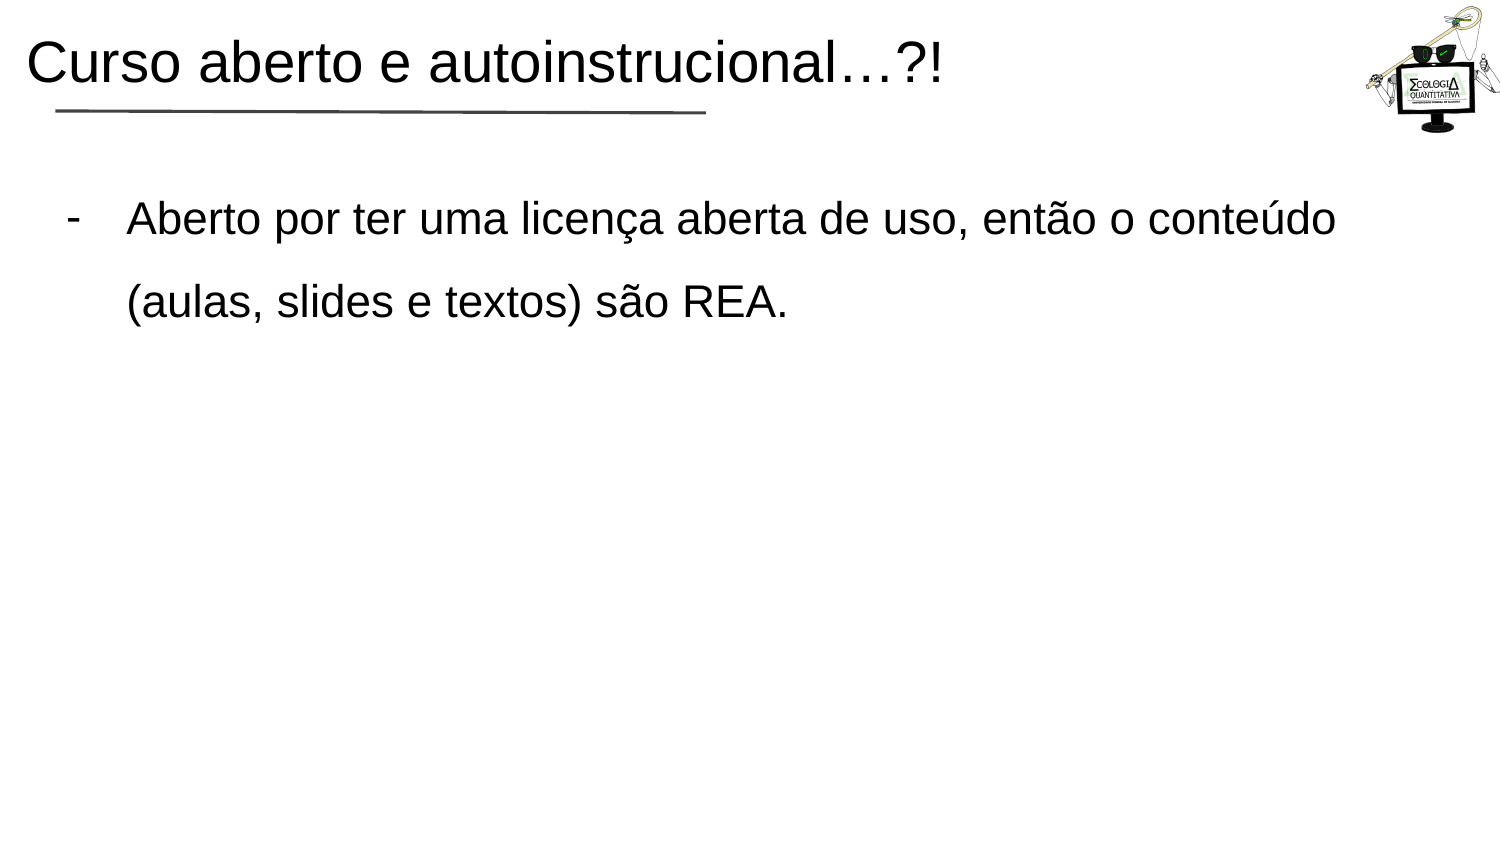

Curso aberto e autoinstrucional…?!
Aberto por ter uma licença aberta de uso, então o conteúdo (aulas, slides e textos) são REA.